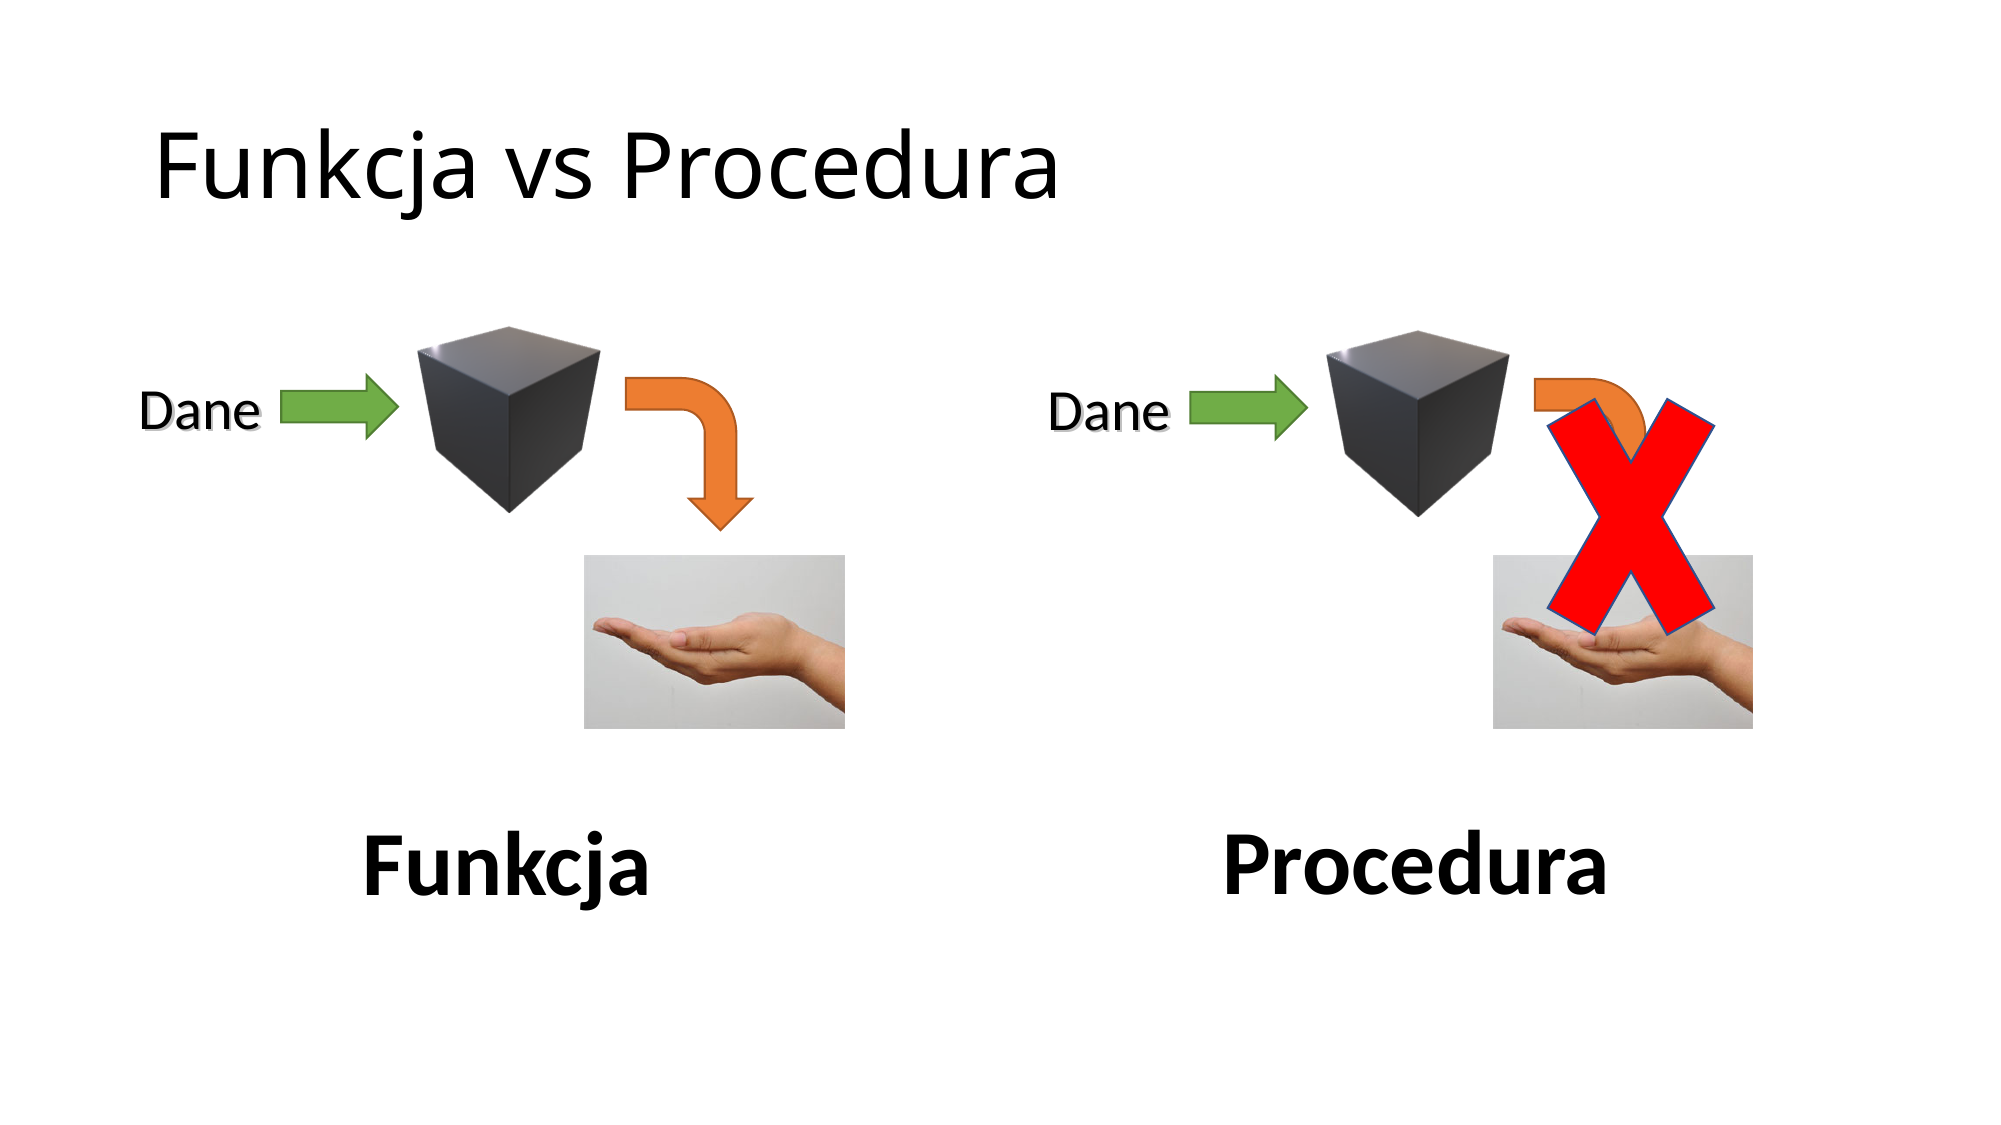

# Funkcja vs Procedura
Dane
Dane
Procedura
Funkcja